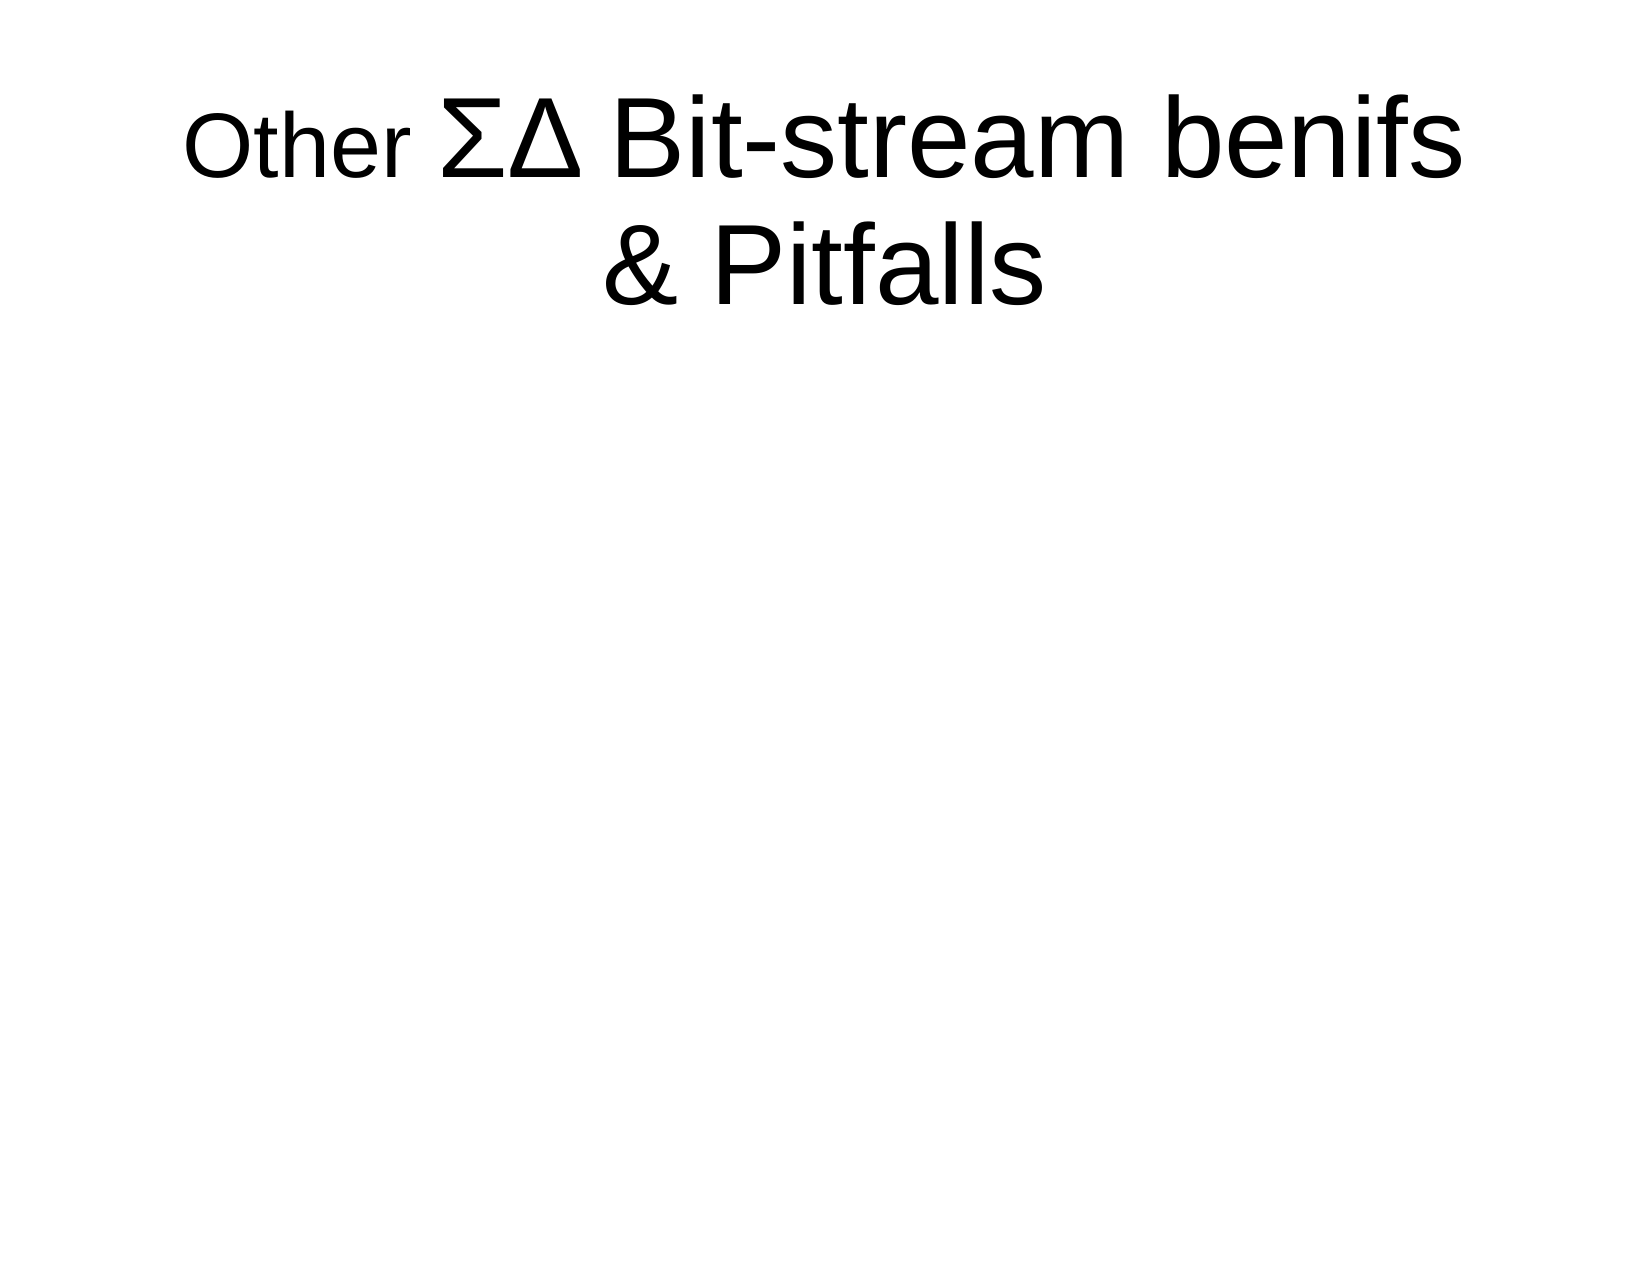

# Other ΣΔ Bit-stream benifs & Pitfalls